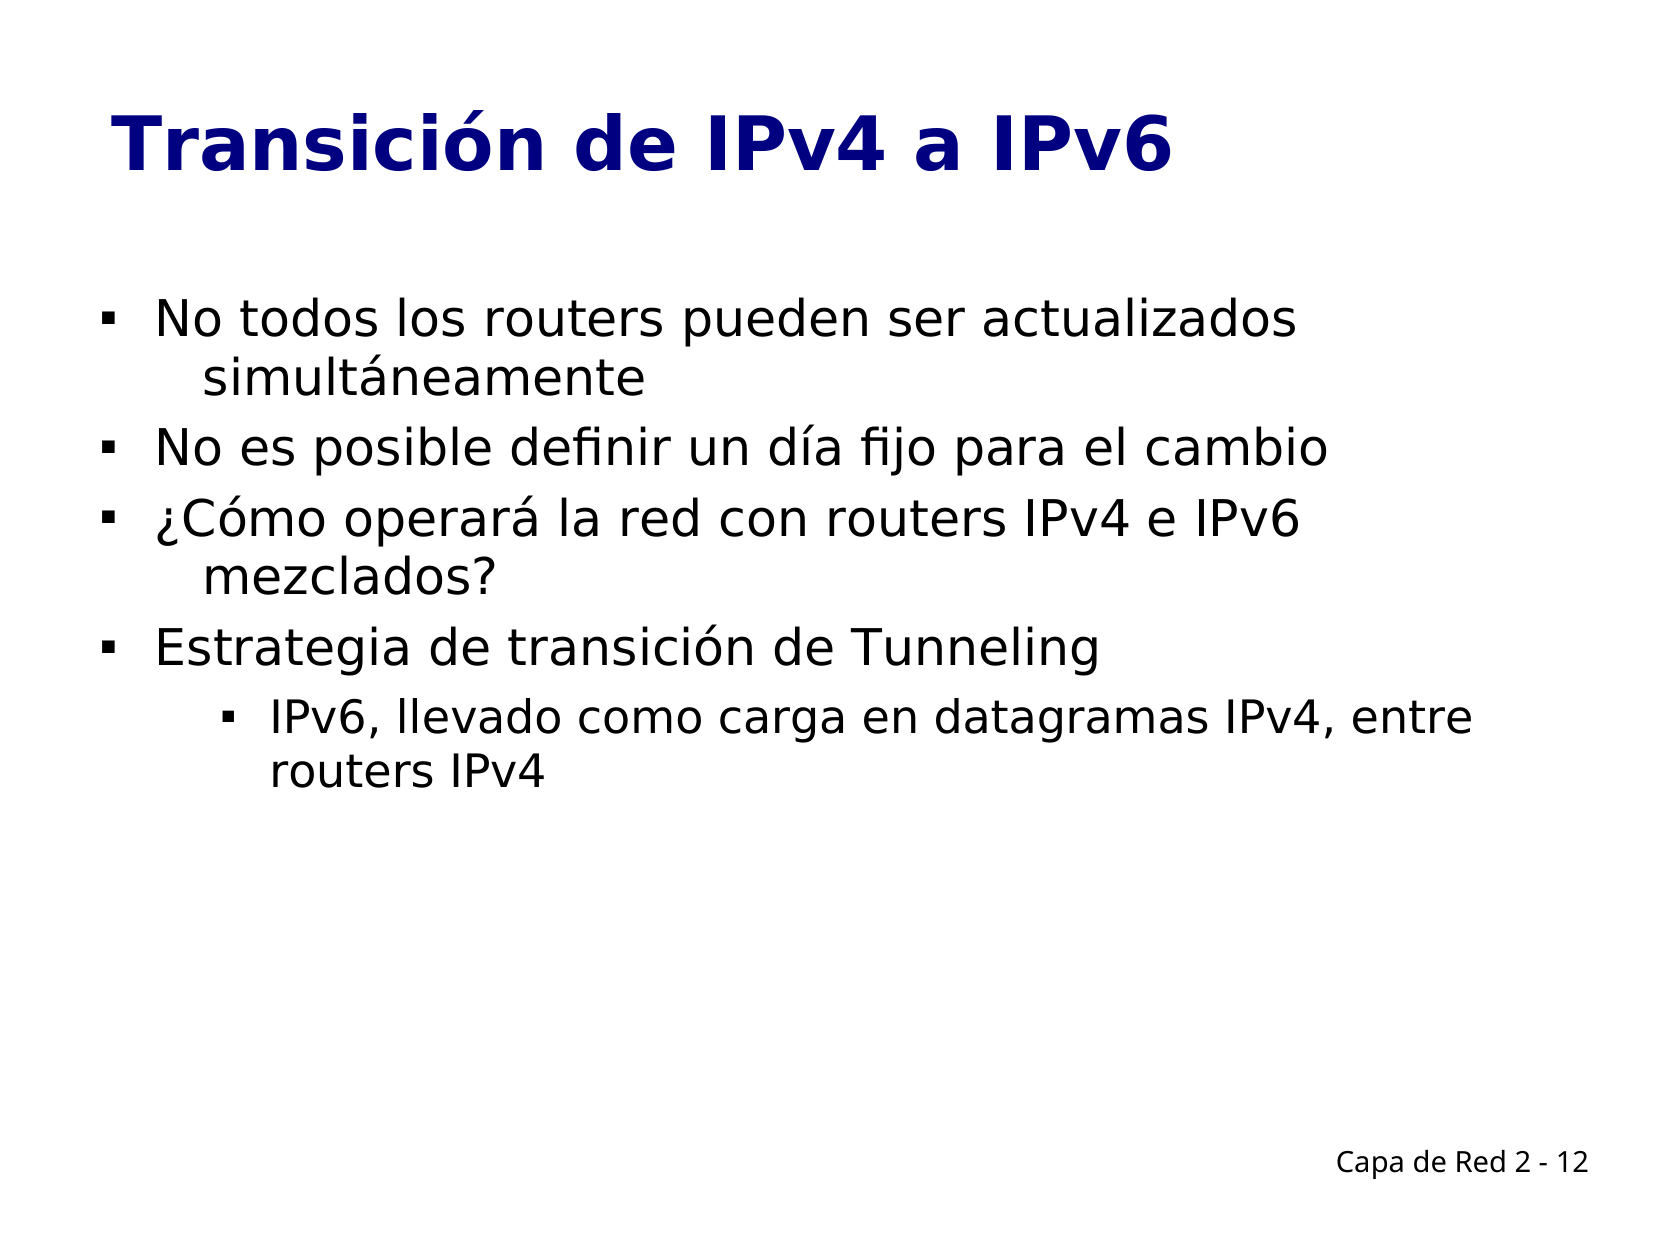

# Transición de IPv4 a IPv6
No todos los routers pueden ser actualizados simultáneamente
No es posible definir un día fijo para el cambio
¿Cómo operará la red con routers IPv4 e IPv6 mezclados?
Estrategia de transición de Tunneling
IPv6, llevado como carga en datagramas IPv4, entre routers IPv4